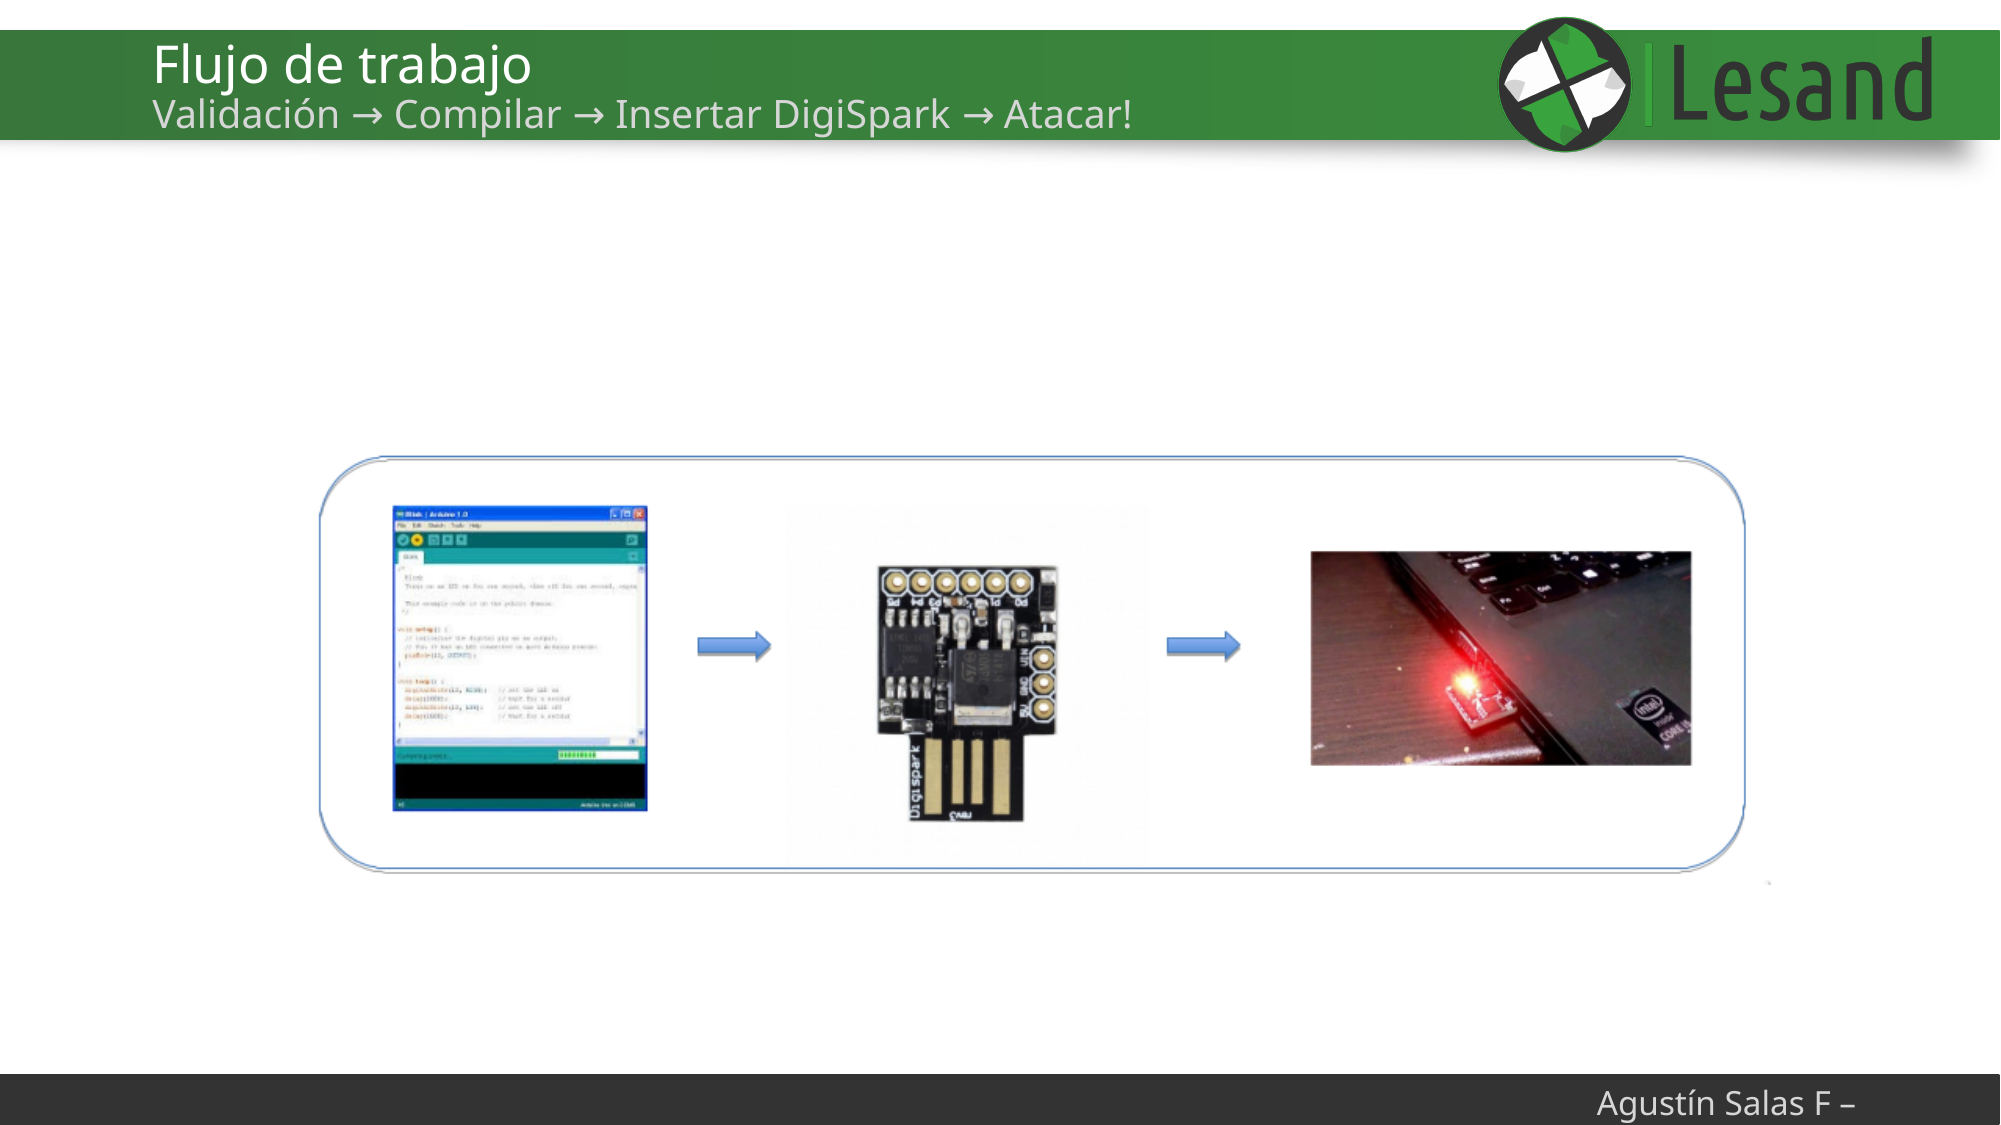

Flujo de trabajo
Validación → Compilar → Insertar DigiSpark → Atacar!